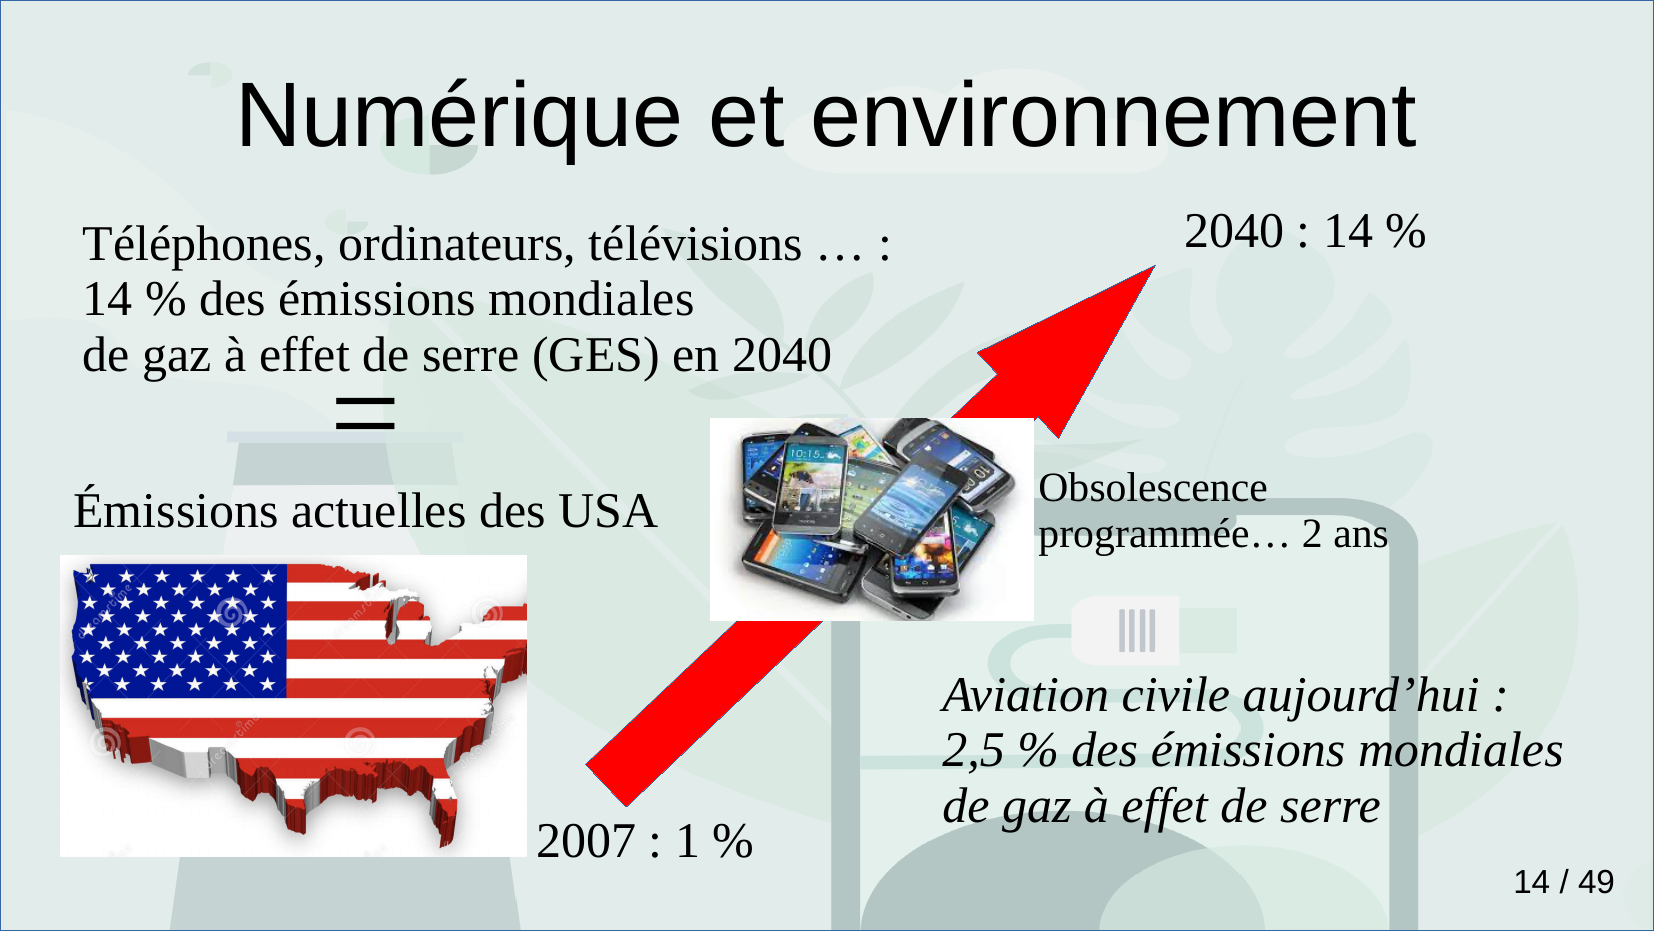

# Numérique et environnement
Téléphones, ordinateurs, télévisions … :
14 % des émissions mondiales
de gaz à effet de serre (GES) en 2040
2040 : 14 %
=
Émissions actuelles des USA
Obsolescence programmée… 2 ans
Aviation civile aujourd’hui :
2,5 % des émissions mondiales
de gaz à effet de serre
2007 : 1 %